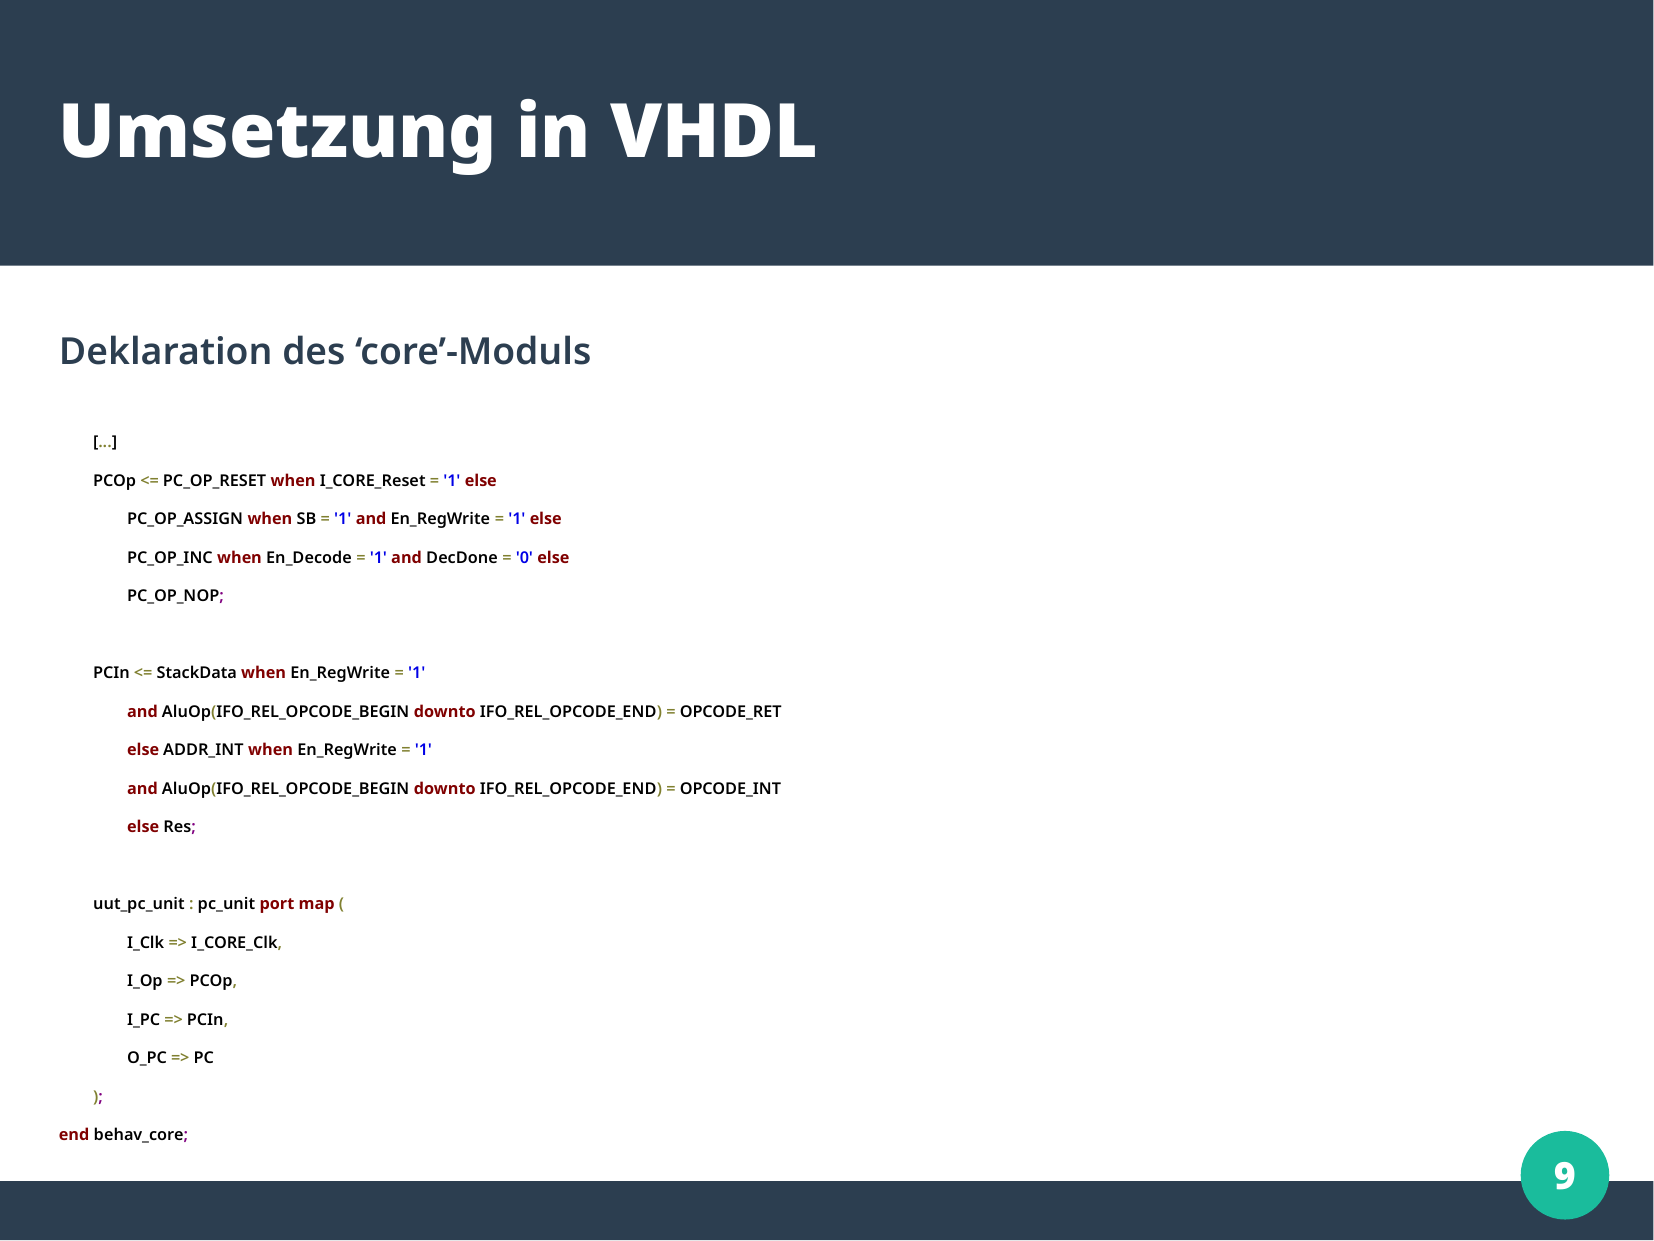

# Umsetzung in VHDL
Deklaration des ‘core’-Moduls
 [...]
 PCOp <= PC_OP_RESET when I_CORE_Reset = '1' else
 PC_OP_ASSIGN when SB = '1' and En_RegWrite = '1' else
 PC_OP_INC when En_Decode = '1' and DecDone = '0' else
 PC_OP_NOP;
 PCIn <= StackData when En_RegWrite = '1'
 and AluOp(IFO_REL_OPCODE_BEGIN downto IFO_REL_OPCODE_END) = OPCODE_RET
 else ADDR_INT when En_RegWrite = '1'
 and AluOp(IFO_REL_OPCODE_BEGIN downto IFO_REL_OPCODE_END) = OPCODE_INT
 else Res;
 uut_pc_unit : pc_unit port map (
 I_Clk => I_CORE_Clk,
 I_Op => PCOp,
 I_PC => PCIn,
 O_PC => PC
 );
end behav_core;
9